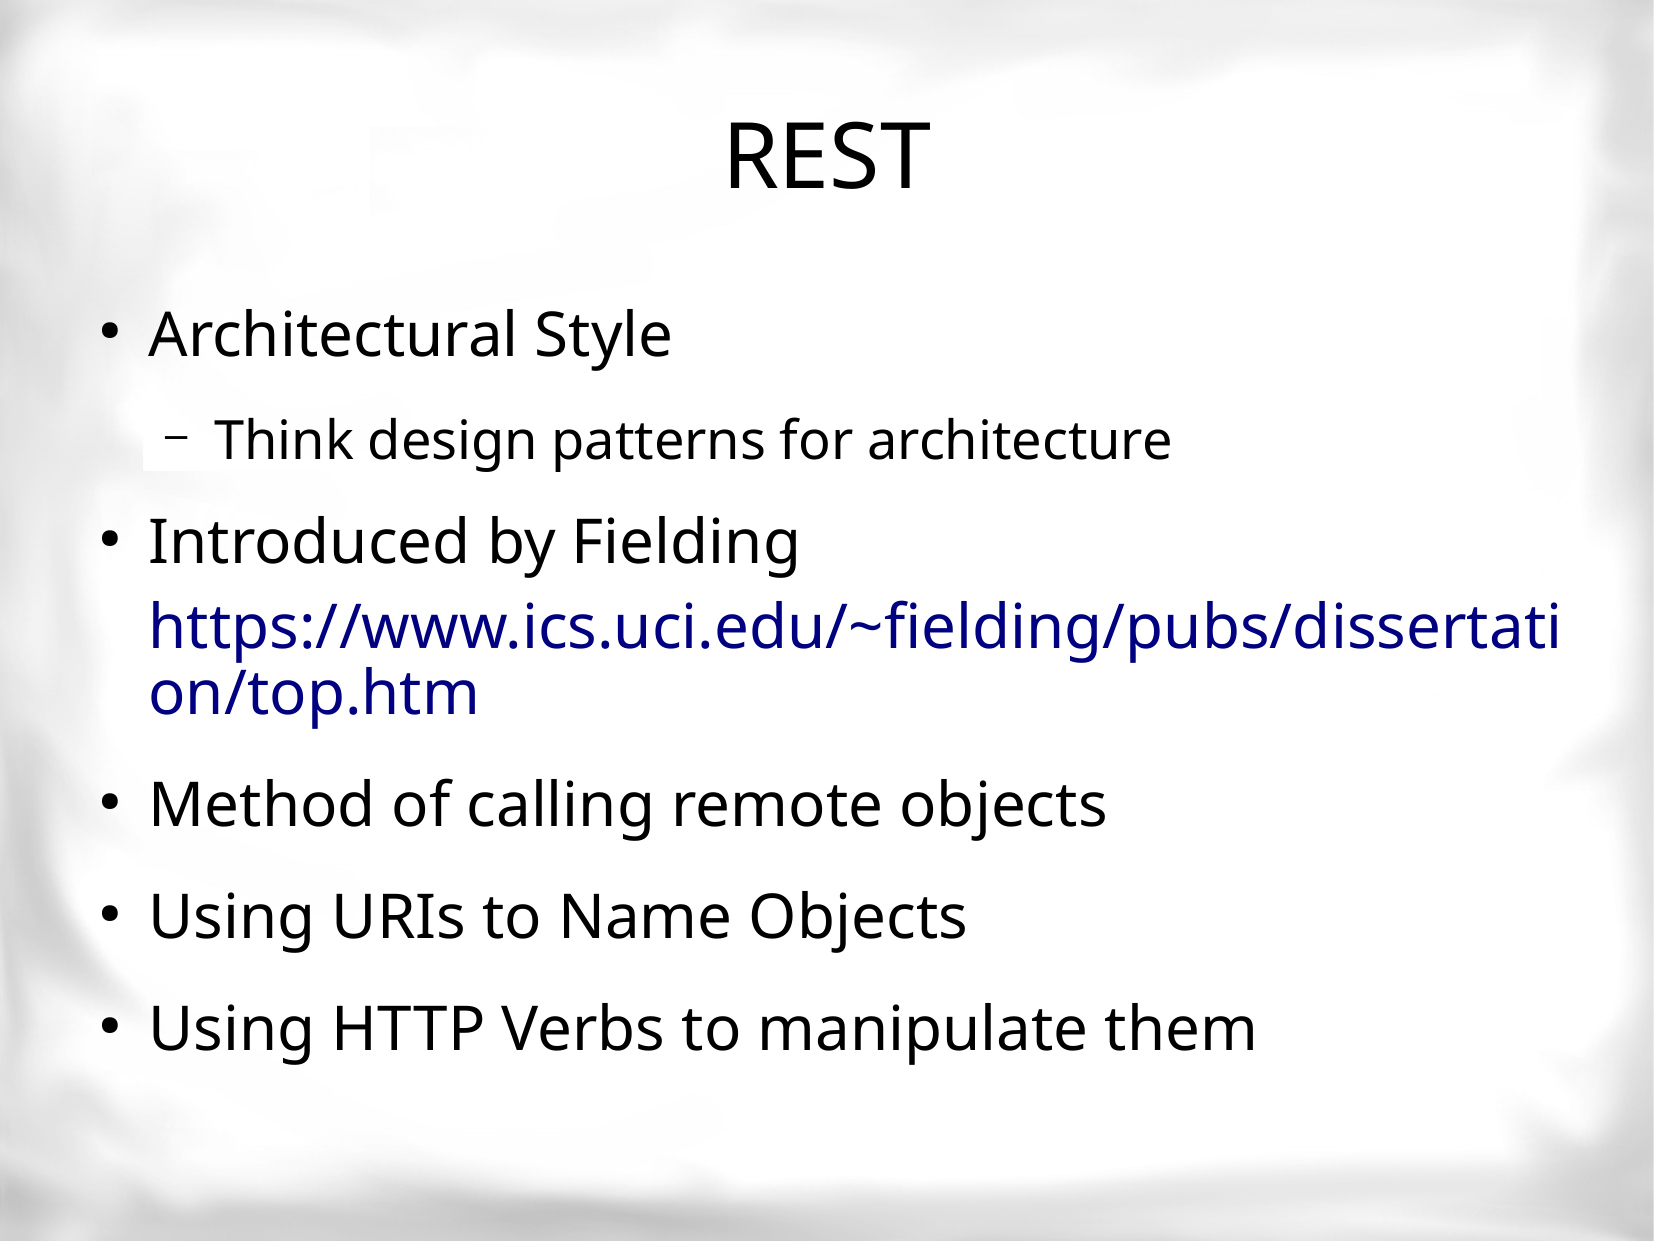

# REST
Architectural Style
Think design patterns for architecture
Introduced by Fielding https://www.ics.uci.edu/~fielding/pubs/dissertation/top.htm
Method of calling remote objects
Using URIs to Name Objects
Using HTTP Verbs to manipulate them